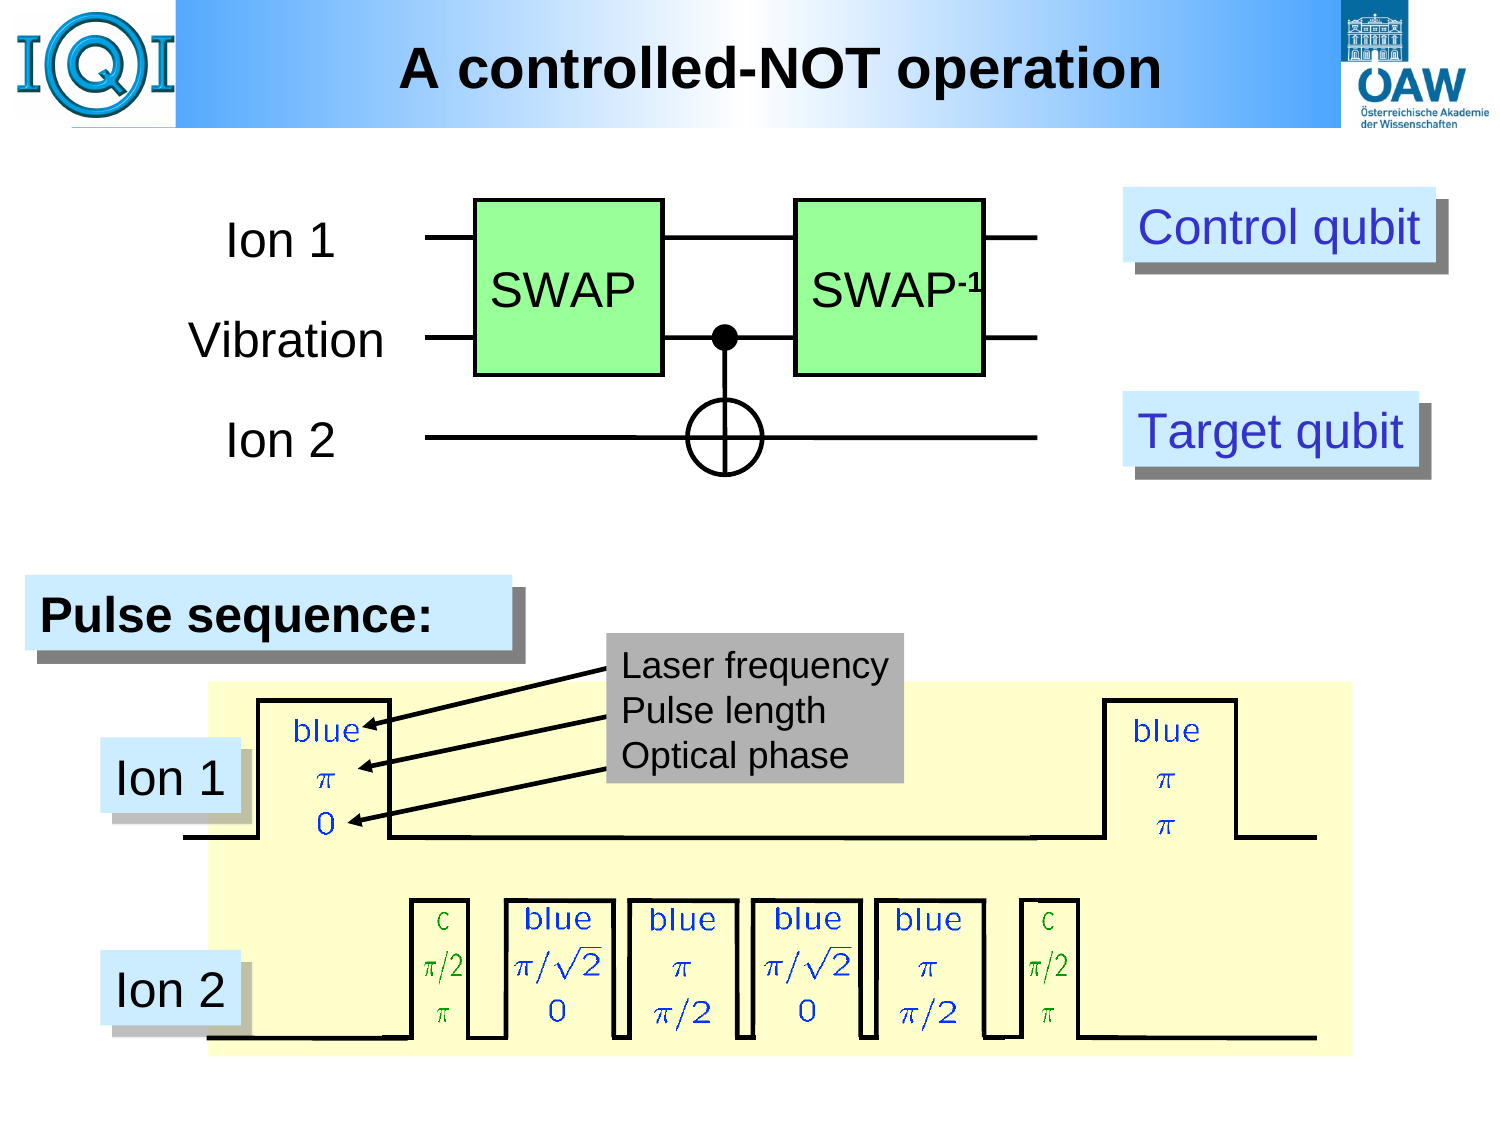

A controlled-NOT operation
Control qubit
Ion 1
SWAP
SWAP-1
Vibration
Target qubit
Ion 2
Pulse sequence:
Laser frequency
Pulse length
Optical phase
Ion 1
Ion 2